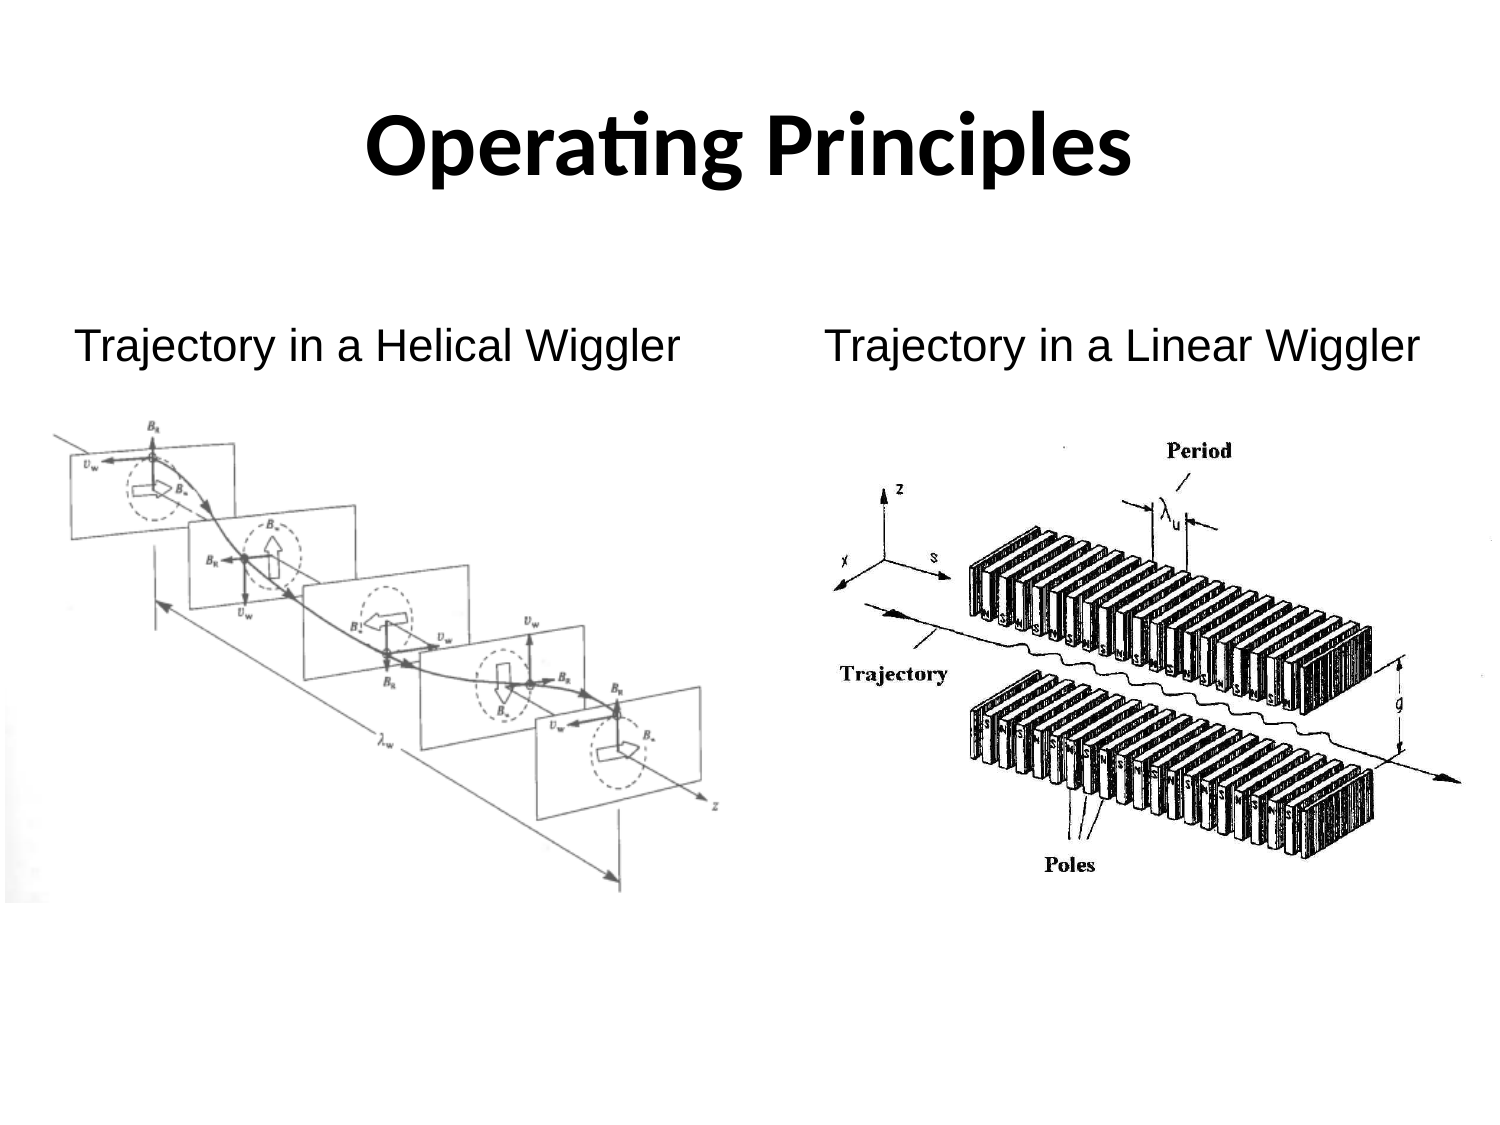

# Operating Principles
Trajectory in a Helical Wiggler
Trajectory in a Linear Wiggler